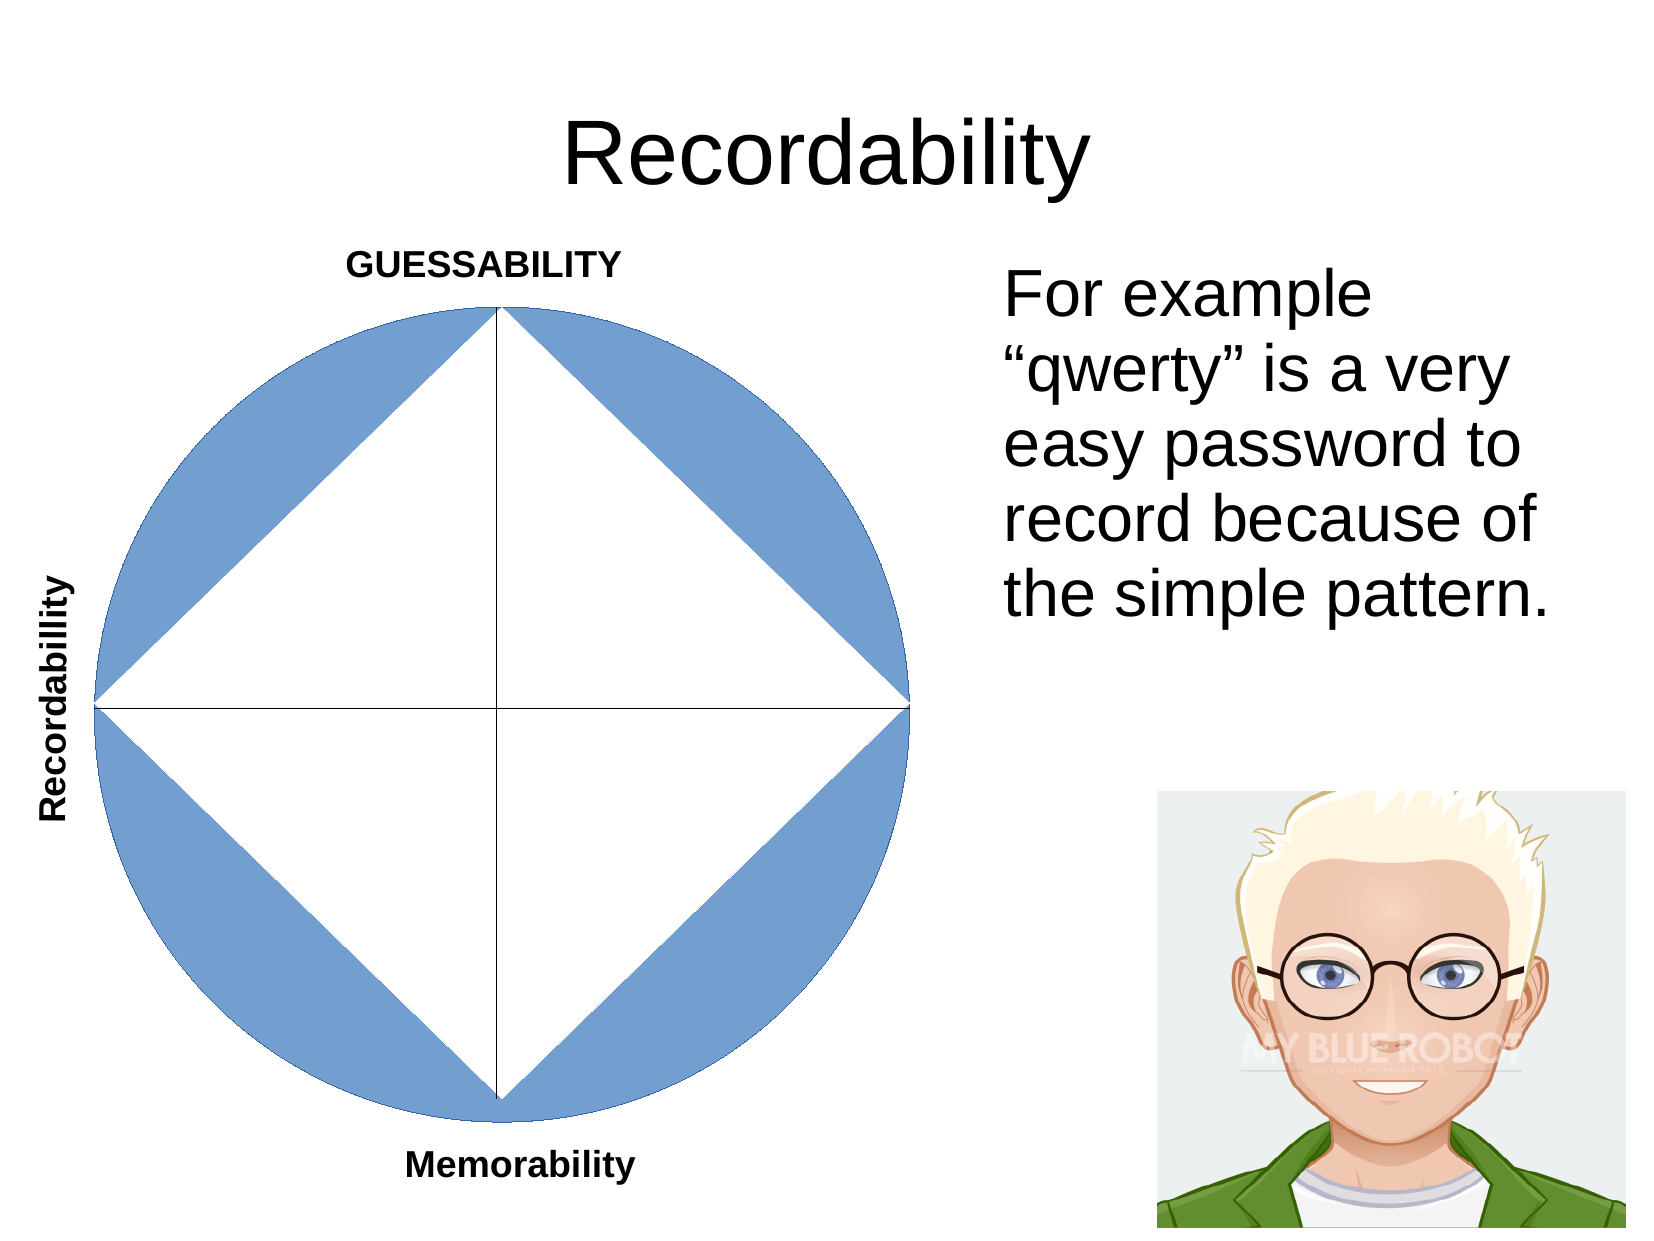

# Recordability
GUESSABILITY
For example “qwerty” is a very easy password to record because of the simple pattern.
Recordabillity
Memorability